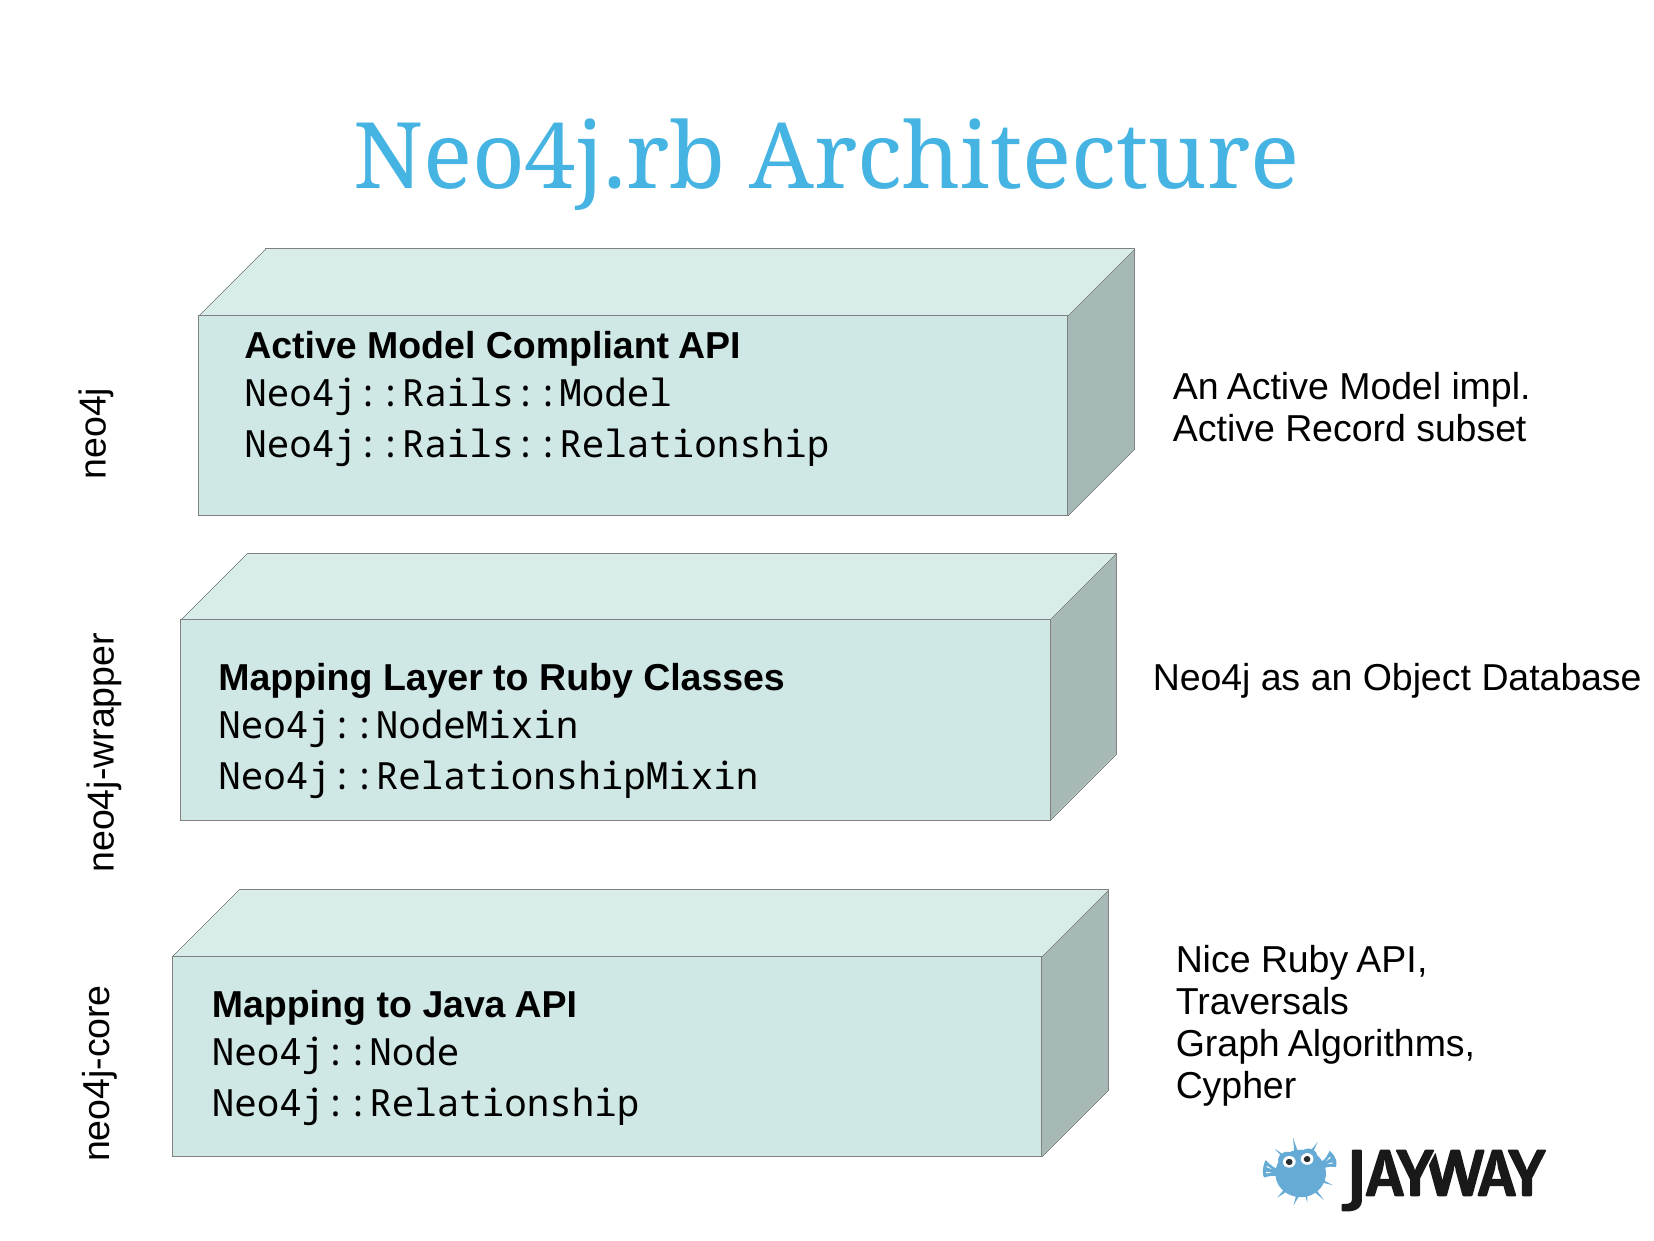

# Neo4j.rb Architecture
Active Model Compliant API
Neo4j::Rails::Model
Neo4j::Rails::Relationship
neo4j
An Active Model impl.
Active Record subset
Mapping Layer to Ruby Classes
Neo4j::NodeMixin
Neo4j::RelationshipMixin
Neo4j as an Object Database
neo4j-wrapper
Nice Ruby API,
Traversals
Graph Algorithms, Cypher
Mapping to Java API
Neo4j::Node
Neo4j::Relationship
neo4j-core